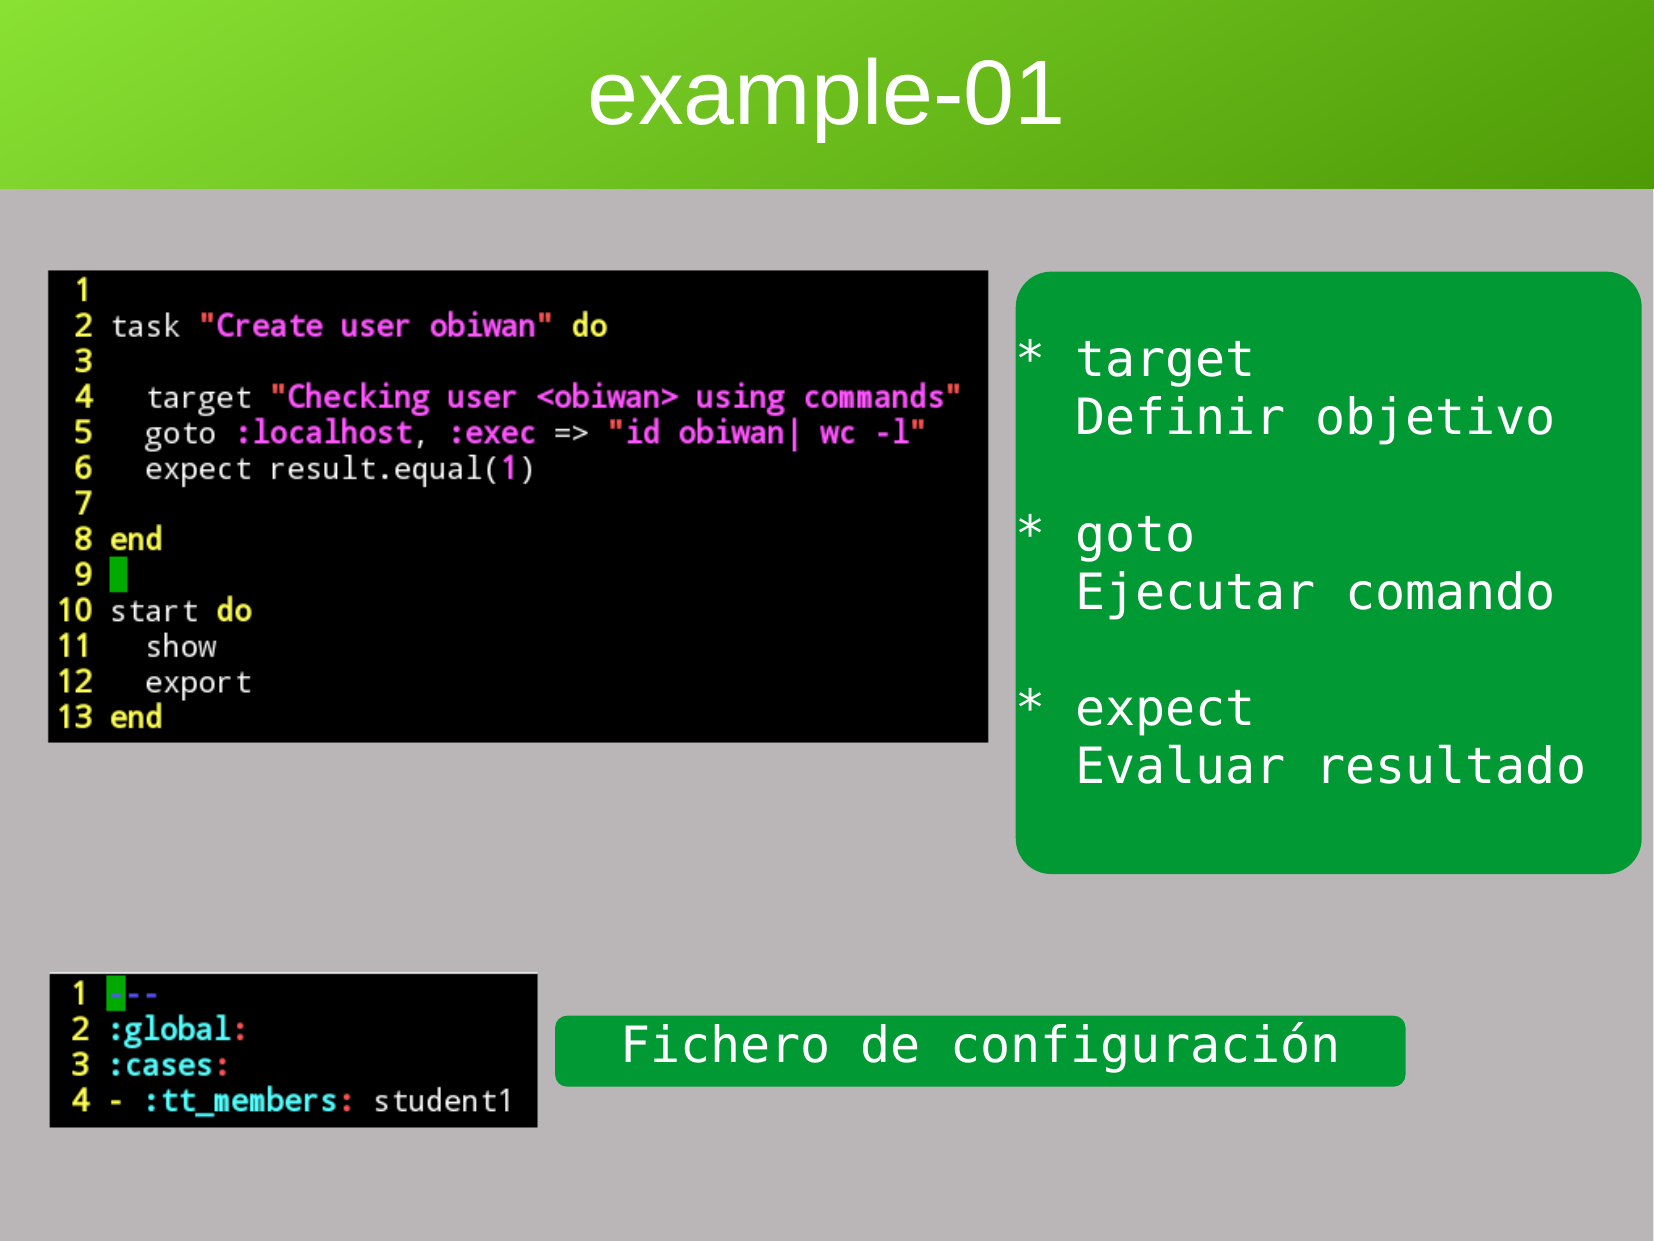

# example-01
example-01
* target
 Definir objetivo
* goto
 Ejecutar comando
* expect
 Evaluar resultado
Fichero de configuración